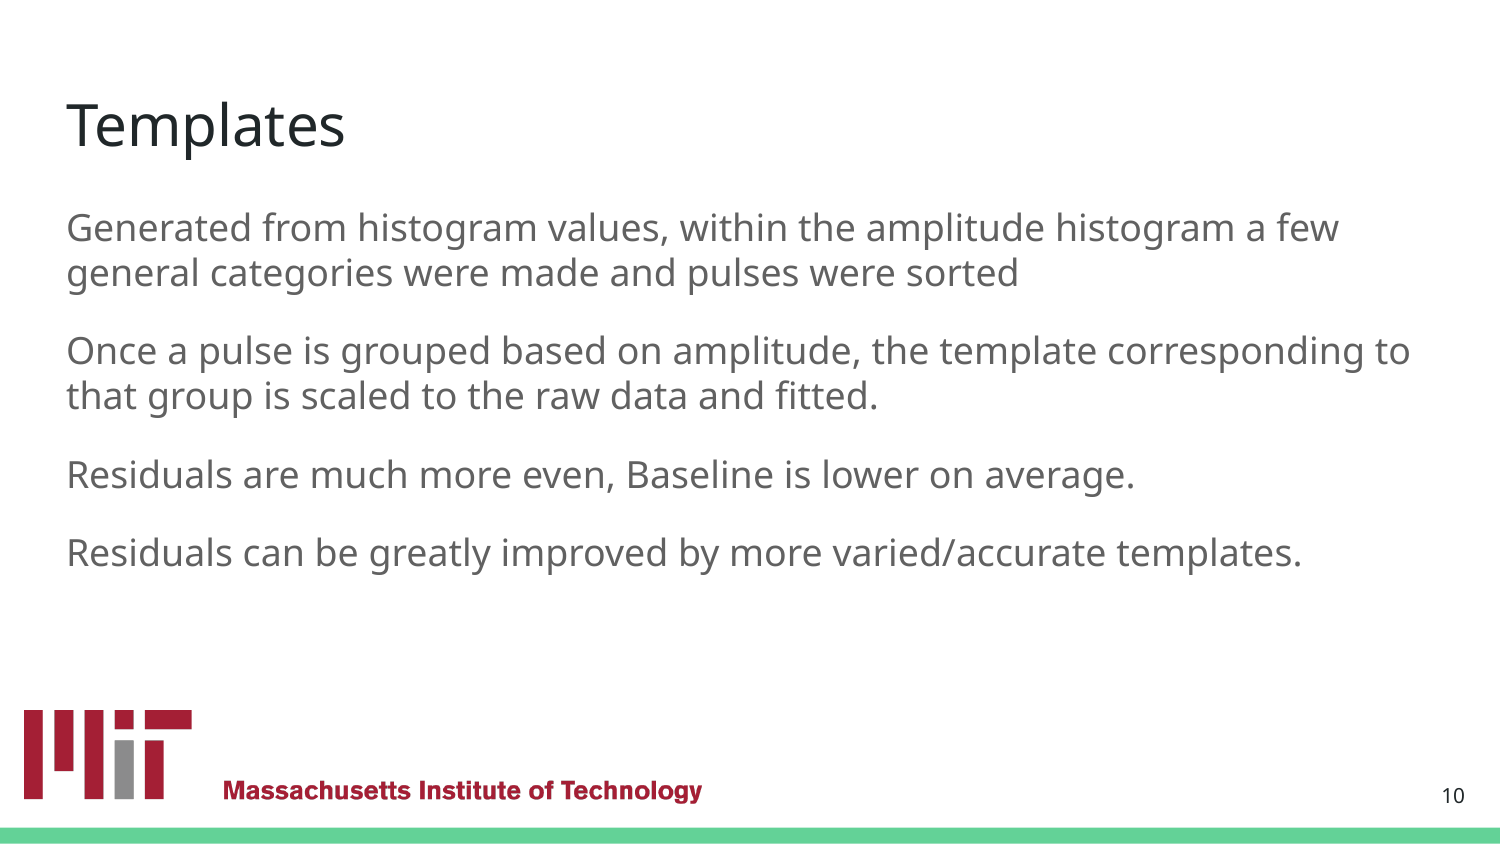

# Templates
Generated from histogram values, within the amplitude histogram a few general categories were made and pulses were sorted
Once a pulse is grouped based on amplitude, the template corresponding to that group is scaled to the raw data and fitted.
Residuals are much more even, Baseline is lower on average.
Residuals can be greatly improved by more varied/accurate templates.